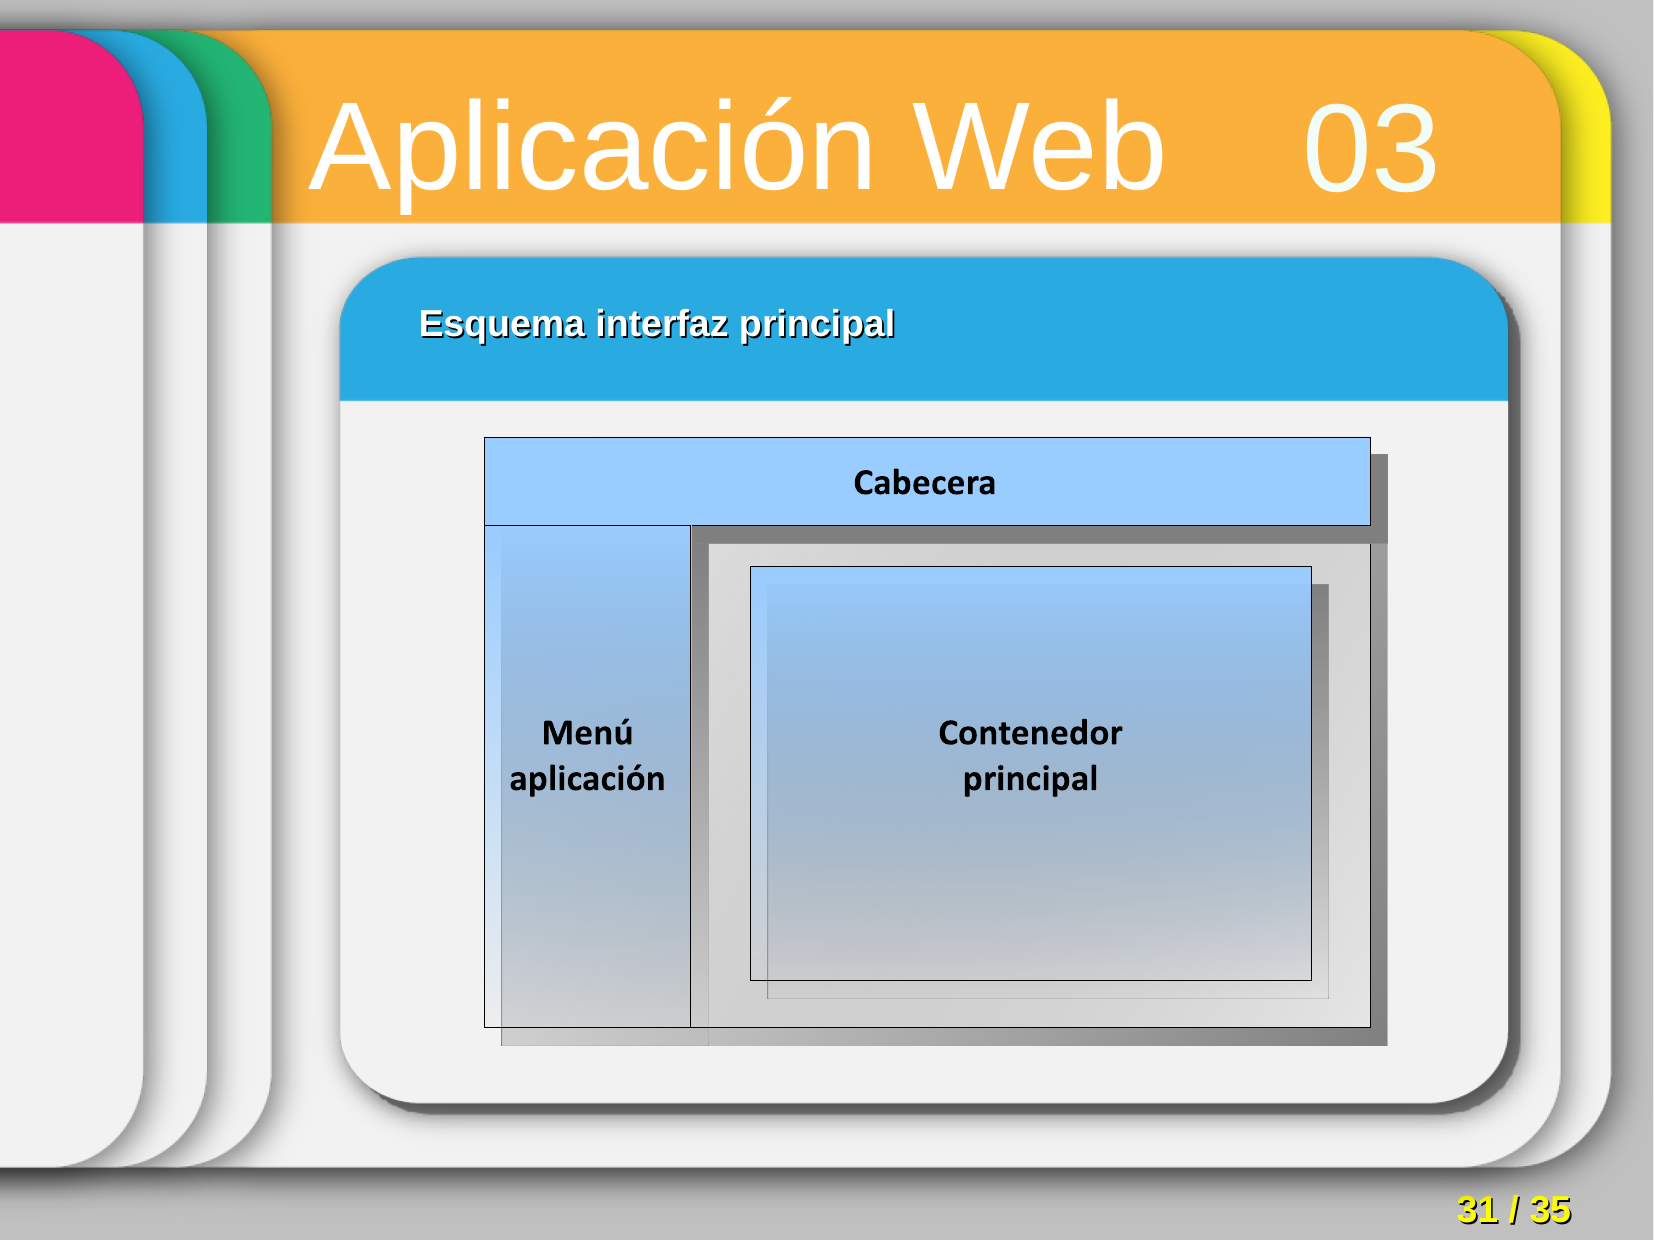

03
# Aplicación Web
Esquema interfaz principal